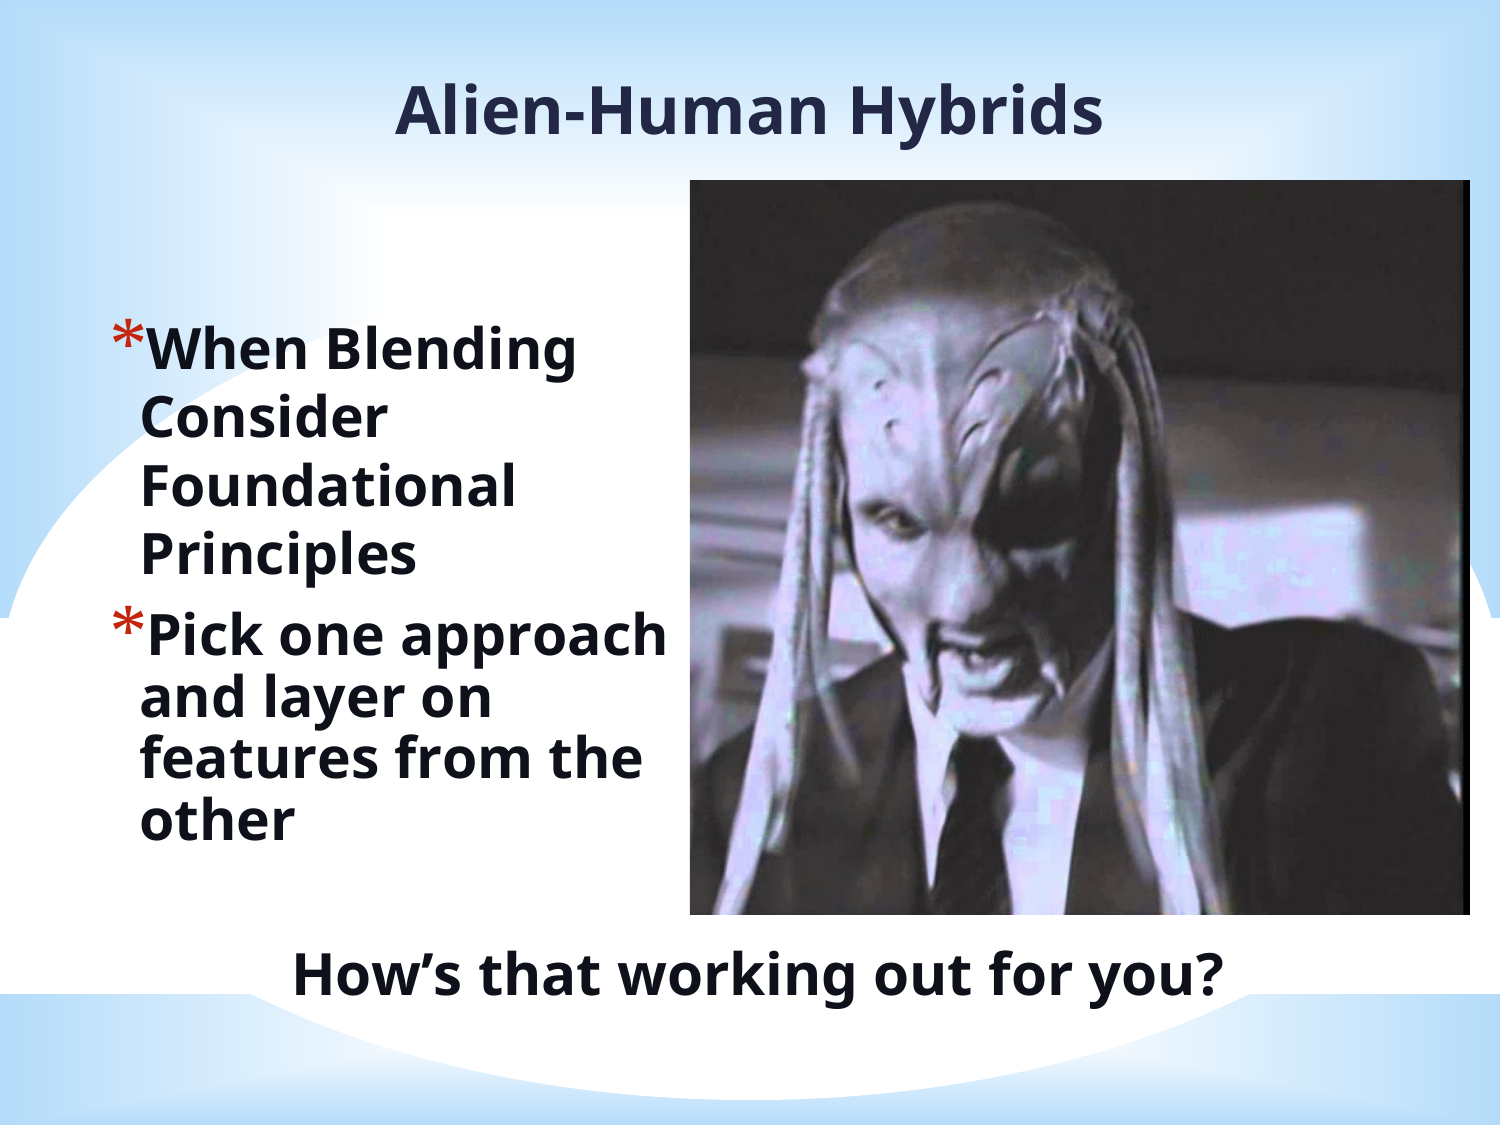

Alien-Human Hybrids
When Blending Consider Foundational Principles
Pick one approach and layer on features from the other
# How’s that working out for you?